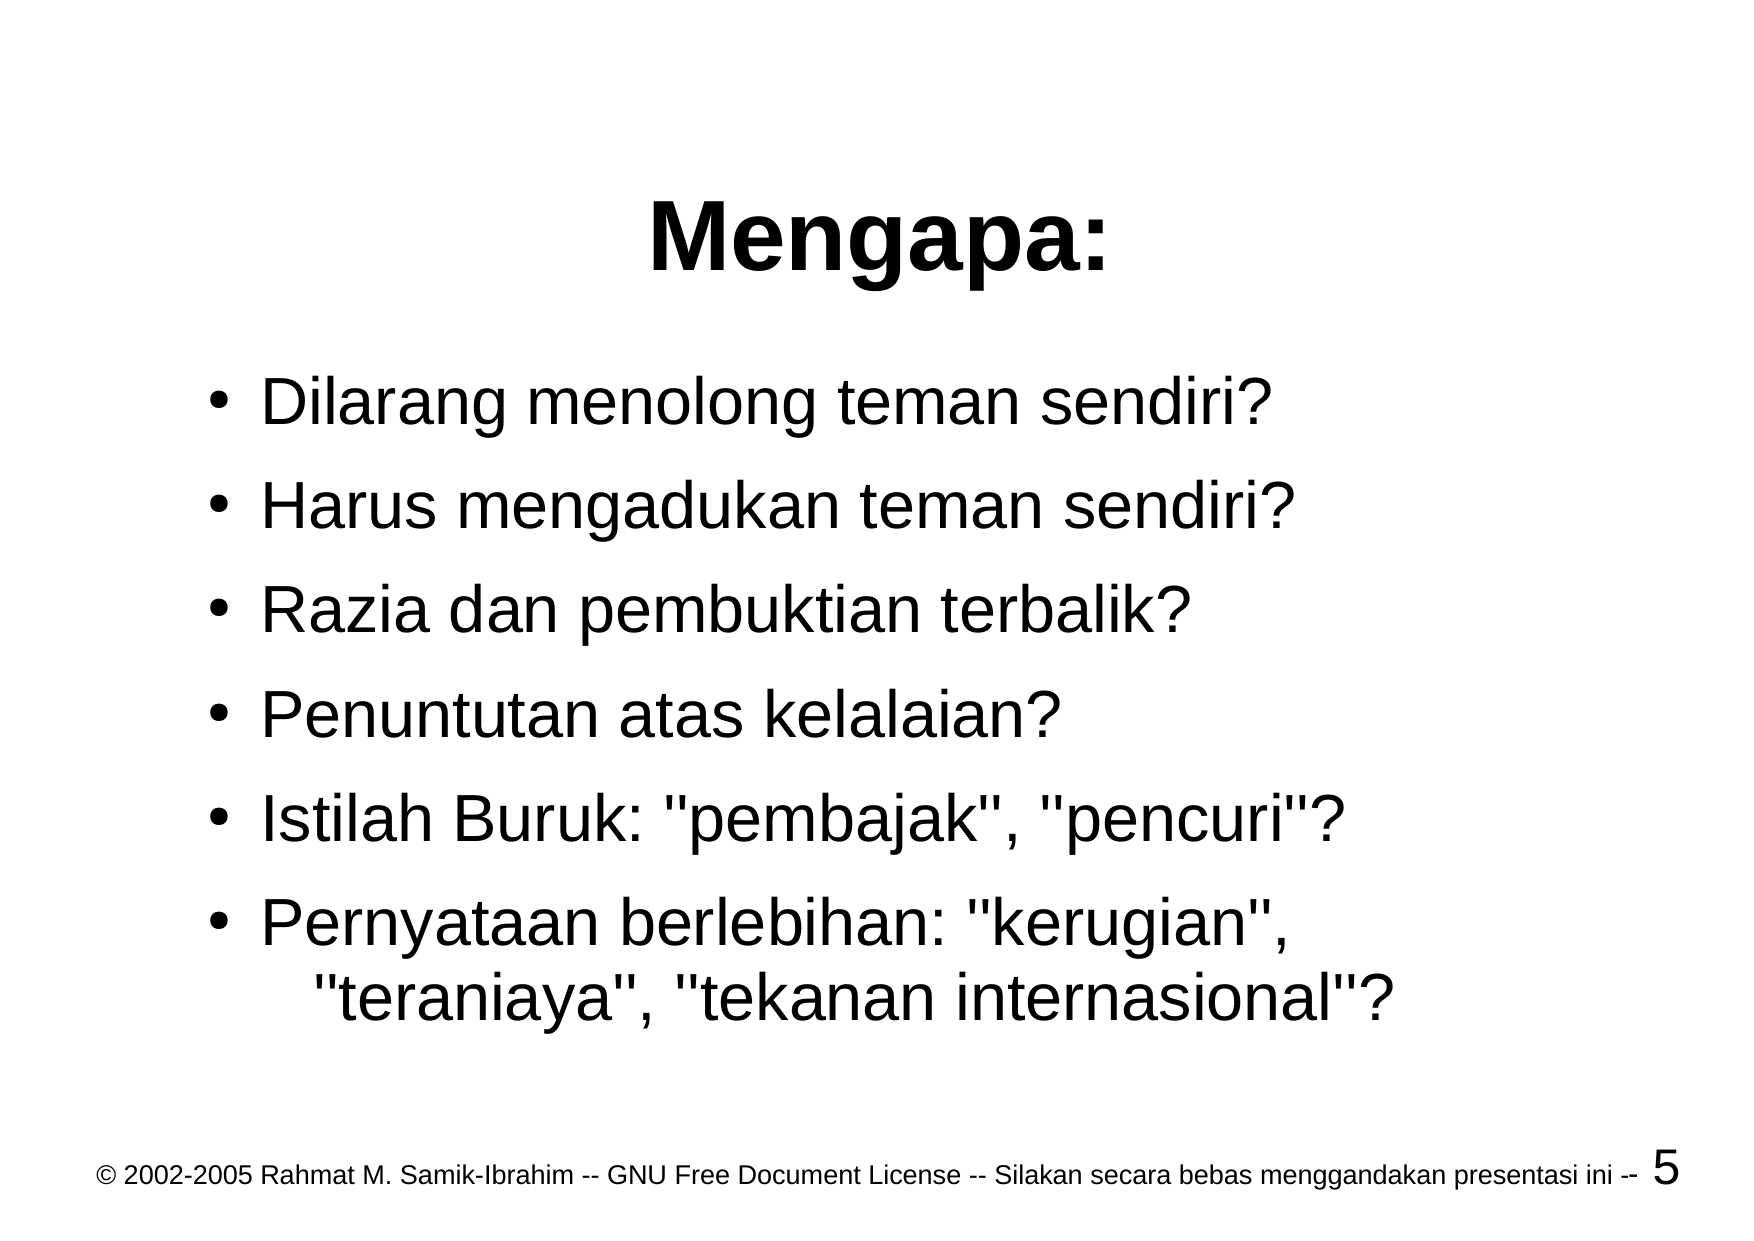

# Mengapa:
Dilarang menolong teman sendiri?
Harus mengadukan teman sendiri?
Razia dan pembuktian terbalik?
Penuntutan atas kelalaian?
Istilah Buruk: ''pembajak'', ''pencuri''?
Pernyataan berlebihan: ''kerugian'', ''teraniaya'', ''tekanan internasional''?